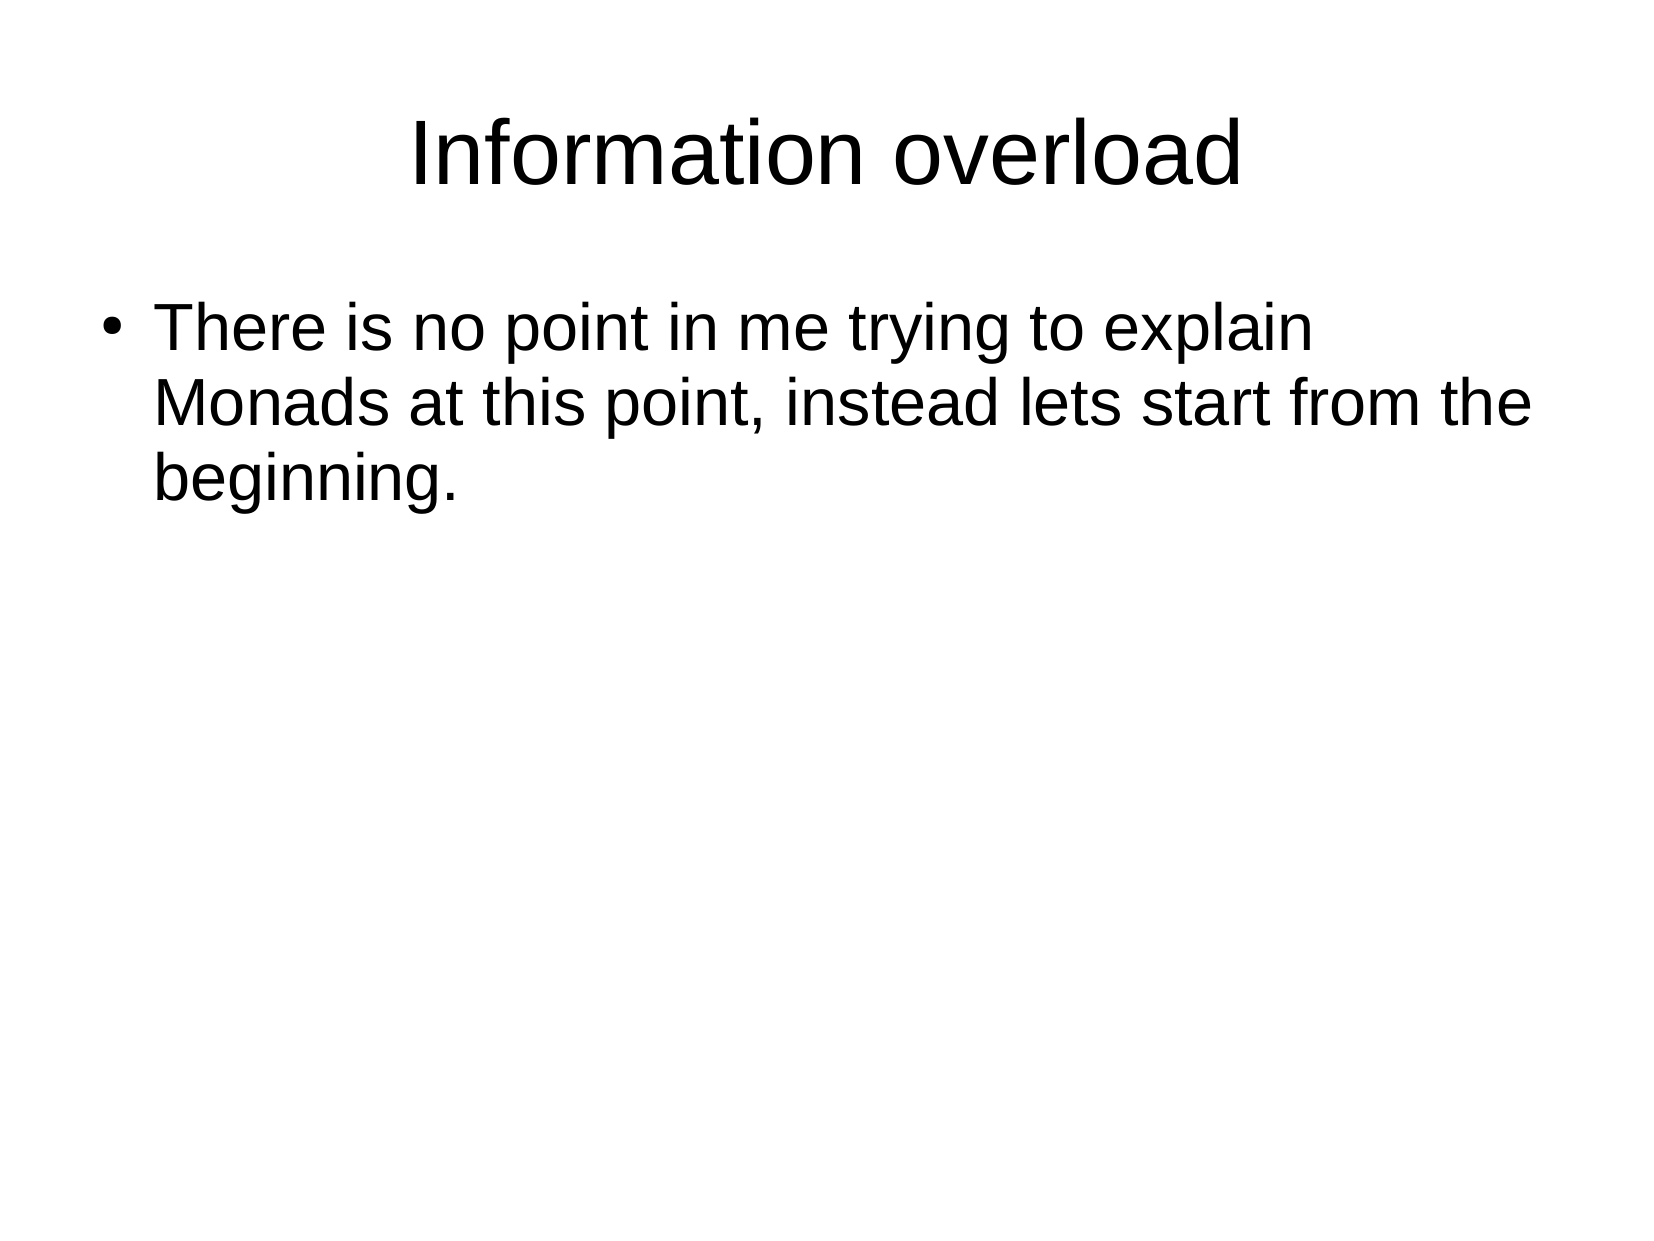

# Information overload
There is no point in me trying to explain Monads at this point, instead lets start from the beginning.